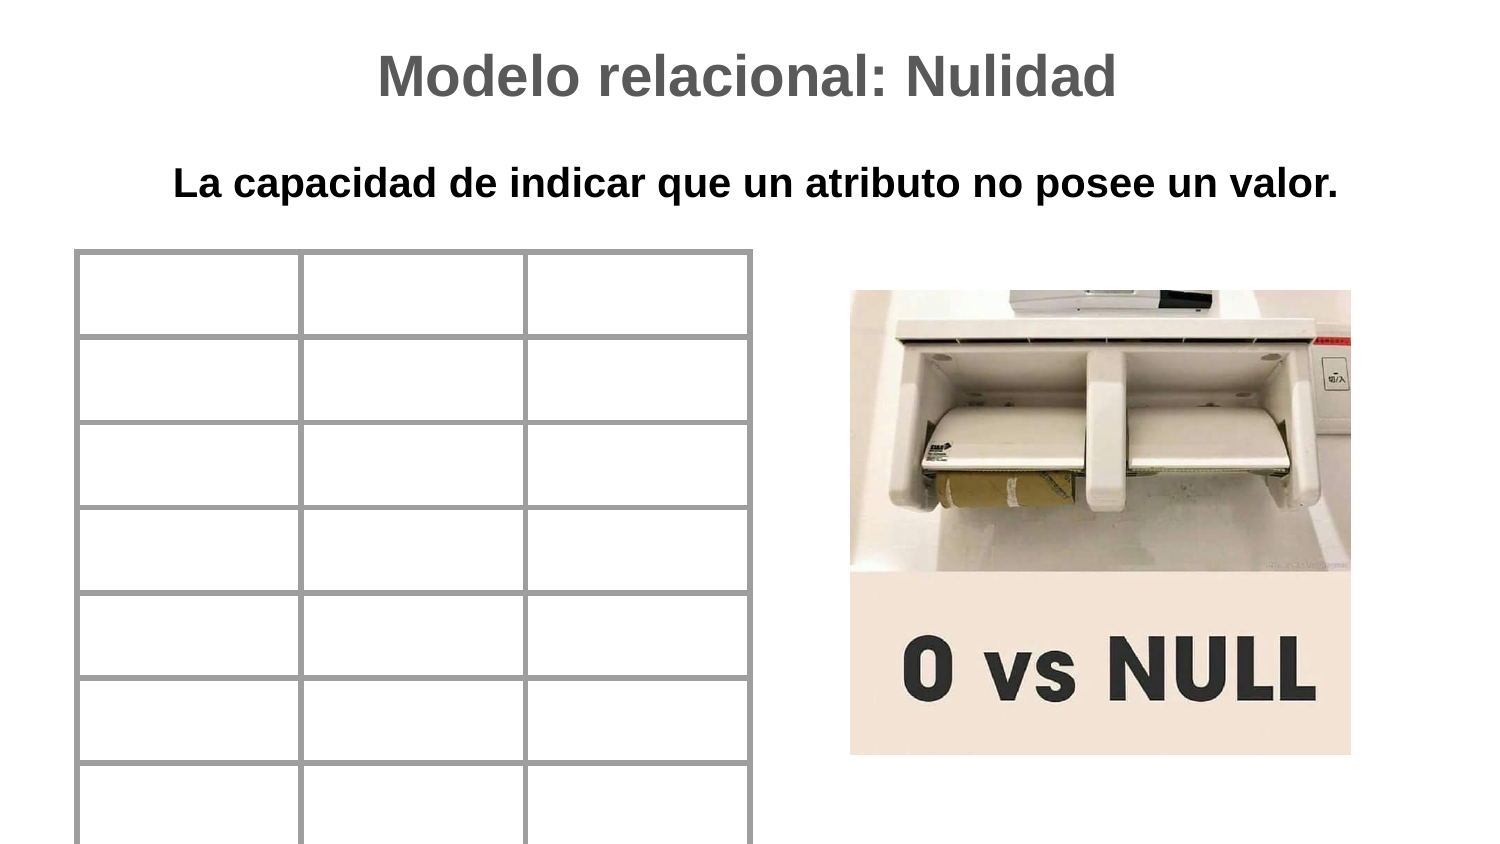

# Modelo relacional: Nulidad
La capacidad de indicar que un atributo no posee un valor.
| | | |
| --- | --- | --- |
| | | |
| | | |
| | | |
| | | |
| | | |
| | | |